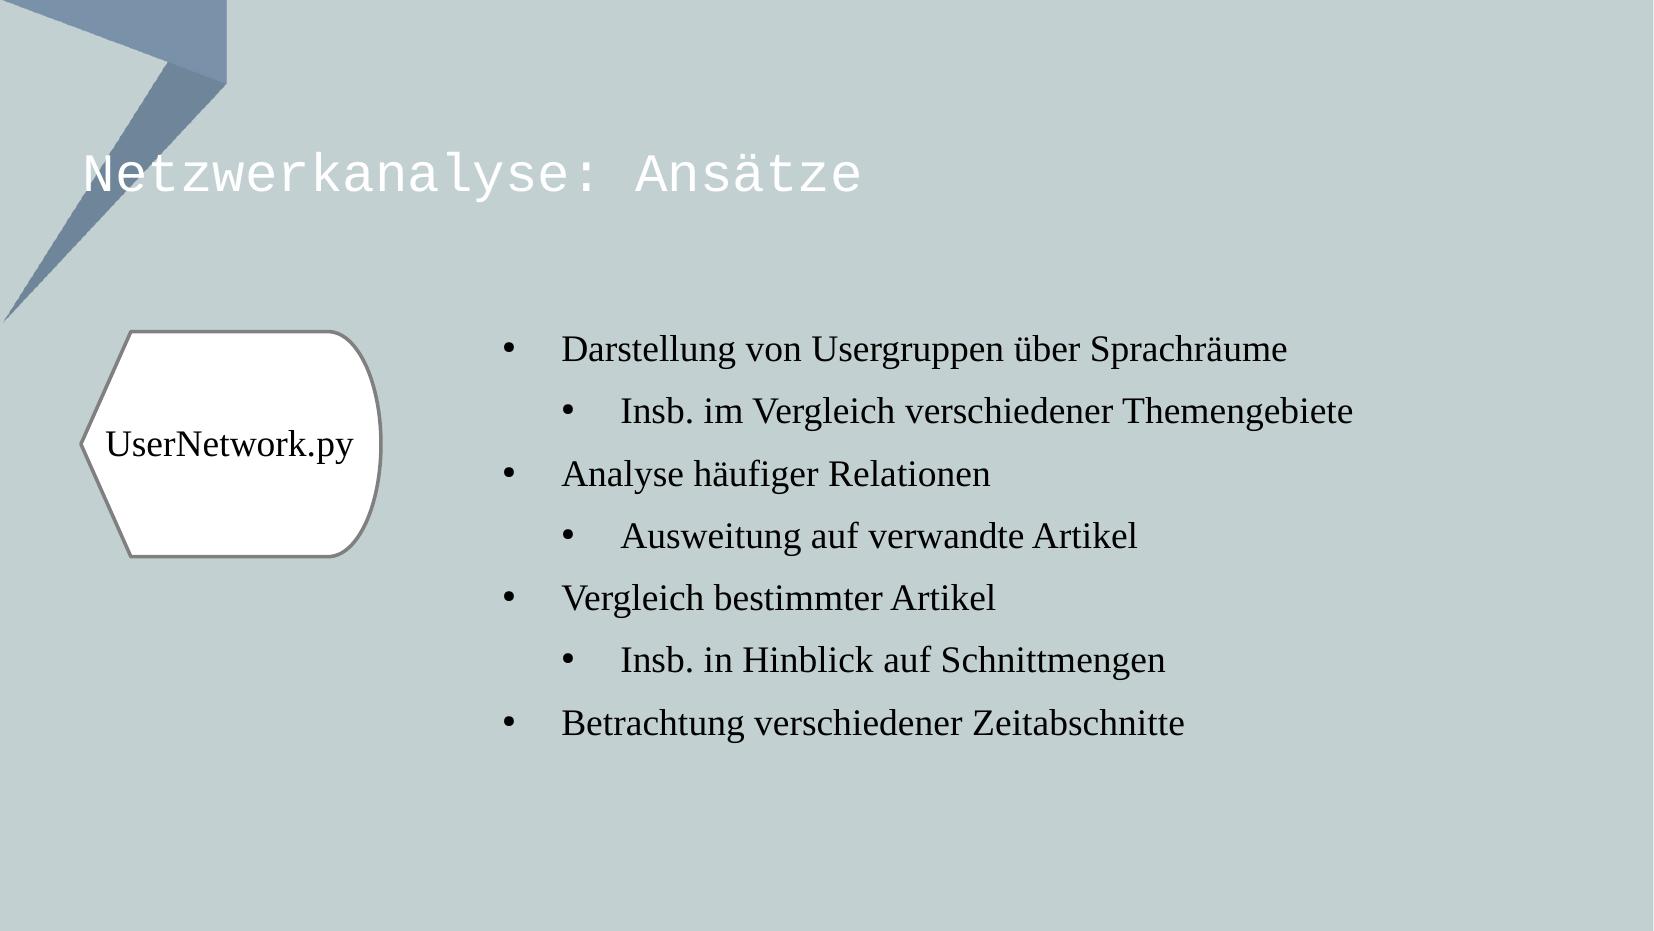

# Netzwerkanalyse: Ansätze
Darstellung von Usergruppen über Sprachräume
Insb. im Vergleich verschiedener Themengebiete
Analyse häufiger Relationen
Ausweitung auf verwandte Artikel
Vergleich bestimmter Artikel
Insb. in Hinblick auf Schnittmengen
Betrachtung verschiedener Zeitabschnitte
UserNetwork.py